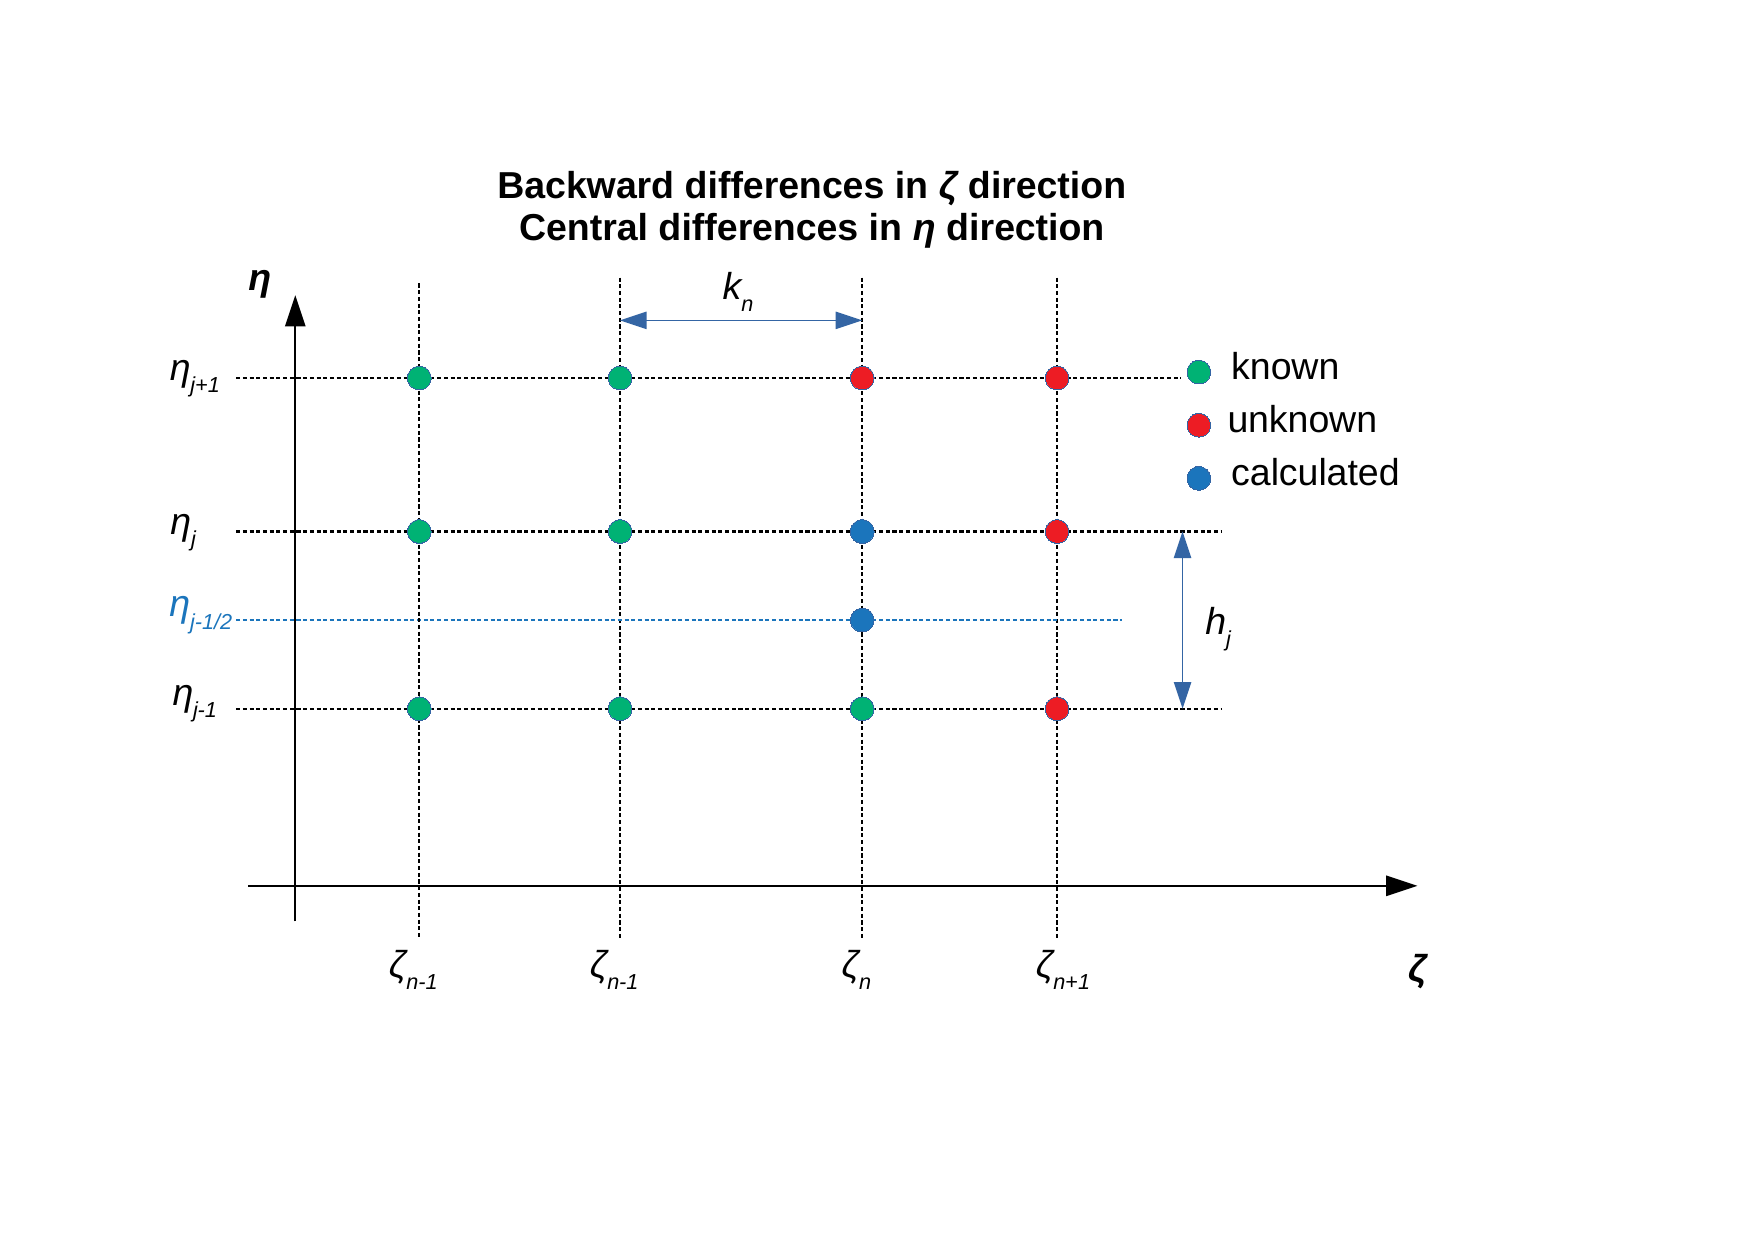

Backward differences in ζ direction
Central differences in η direction
η
kn
ηj+1
known
unknown
calculated
ηj
ηj-1/2
hj
ηj-1
ζn-1
ζn-1
ζn
ζn+1
ζ